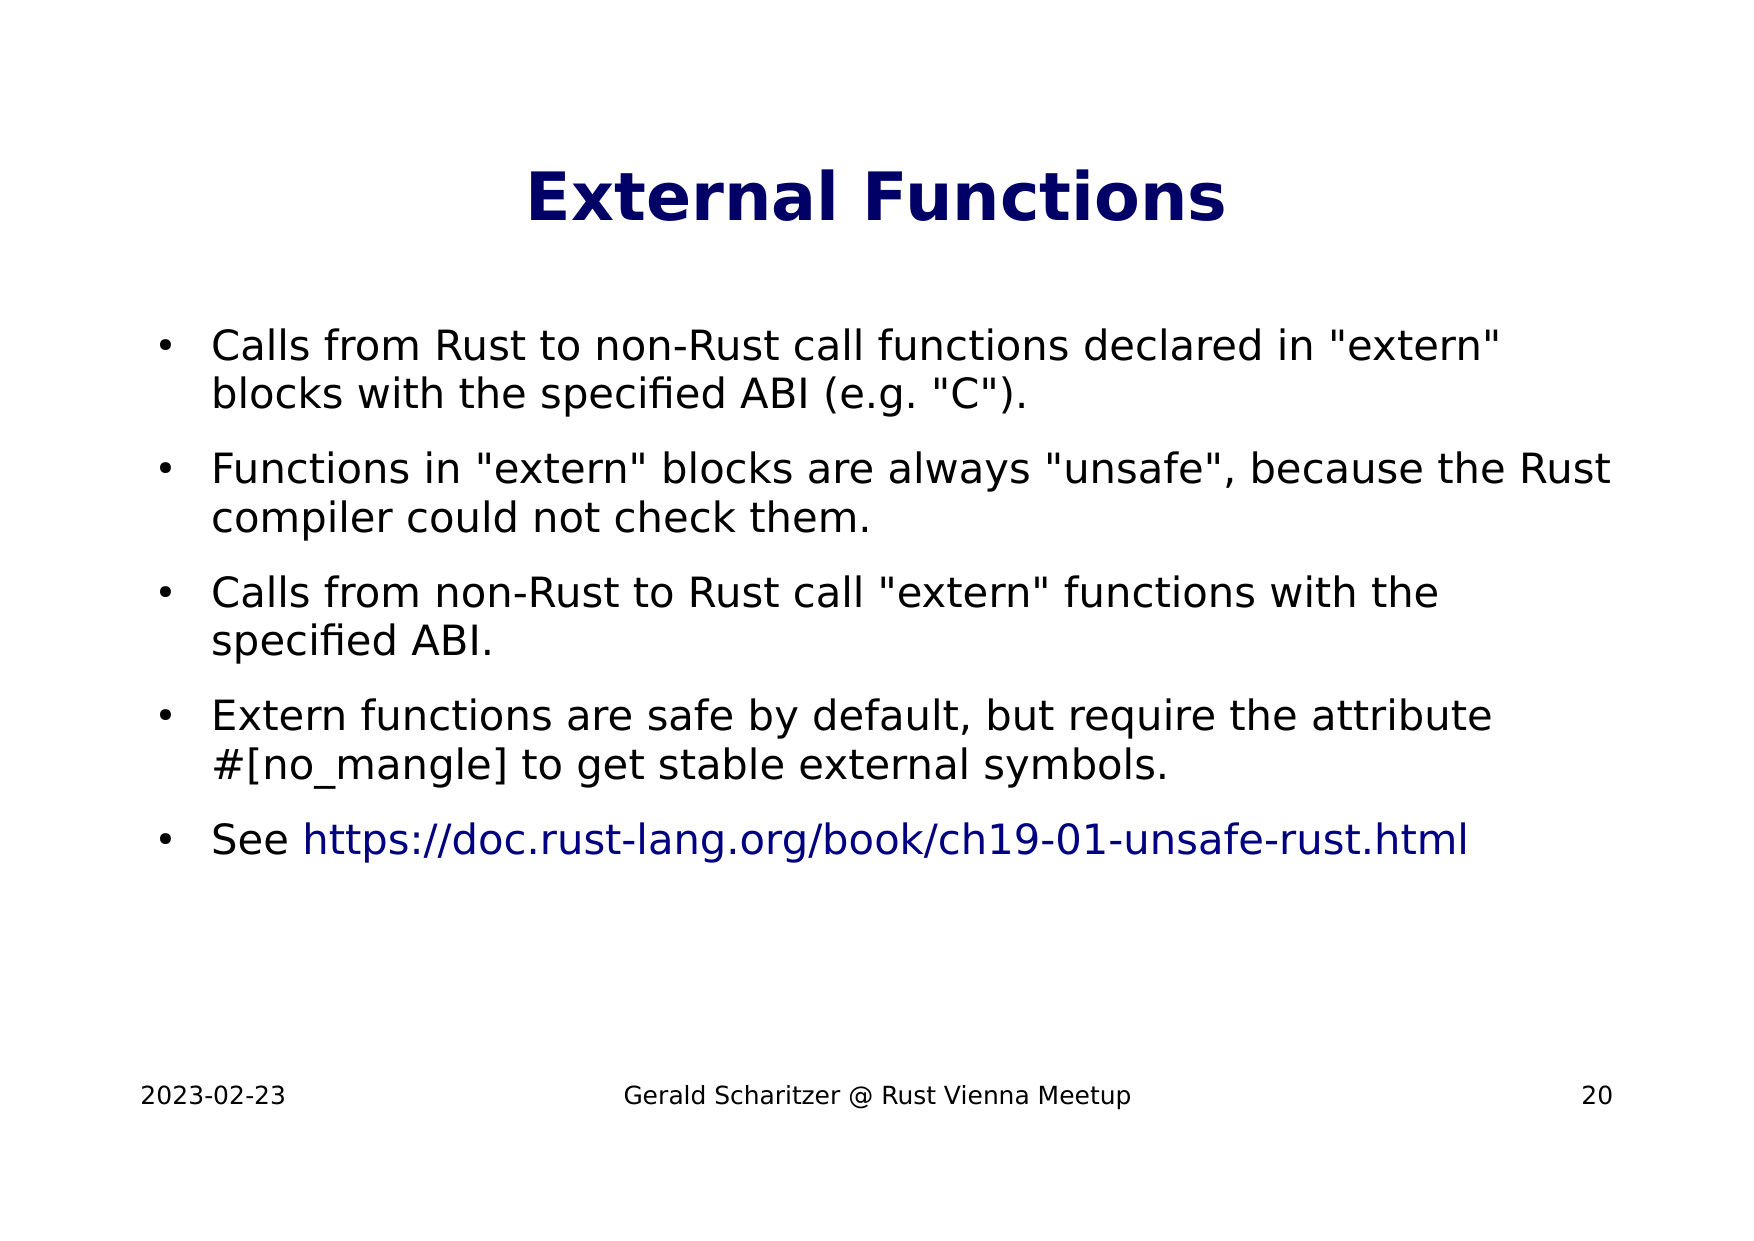

# External Functions
Calls from Rust to non-Rust call functions declared in "extern" blocks with the specified ABI (e.g. "C").
Functions in "extern" blocks are always "unsafe", because the Rust compiler could not check them.
Calls from non-Rust to Rust call "extern" functions with the specified ABI.
Extern functions are safe by default, but require the attribute #[no_mangle] to get stable external symbols.
See https://doc.rust-lang.org/book/ch19-01-unsafe-rust.html
2023-02-23
Gerald Scharitzer @ Rust Vienna Meetup
20